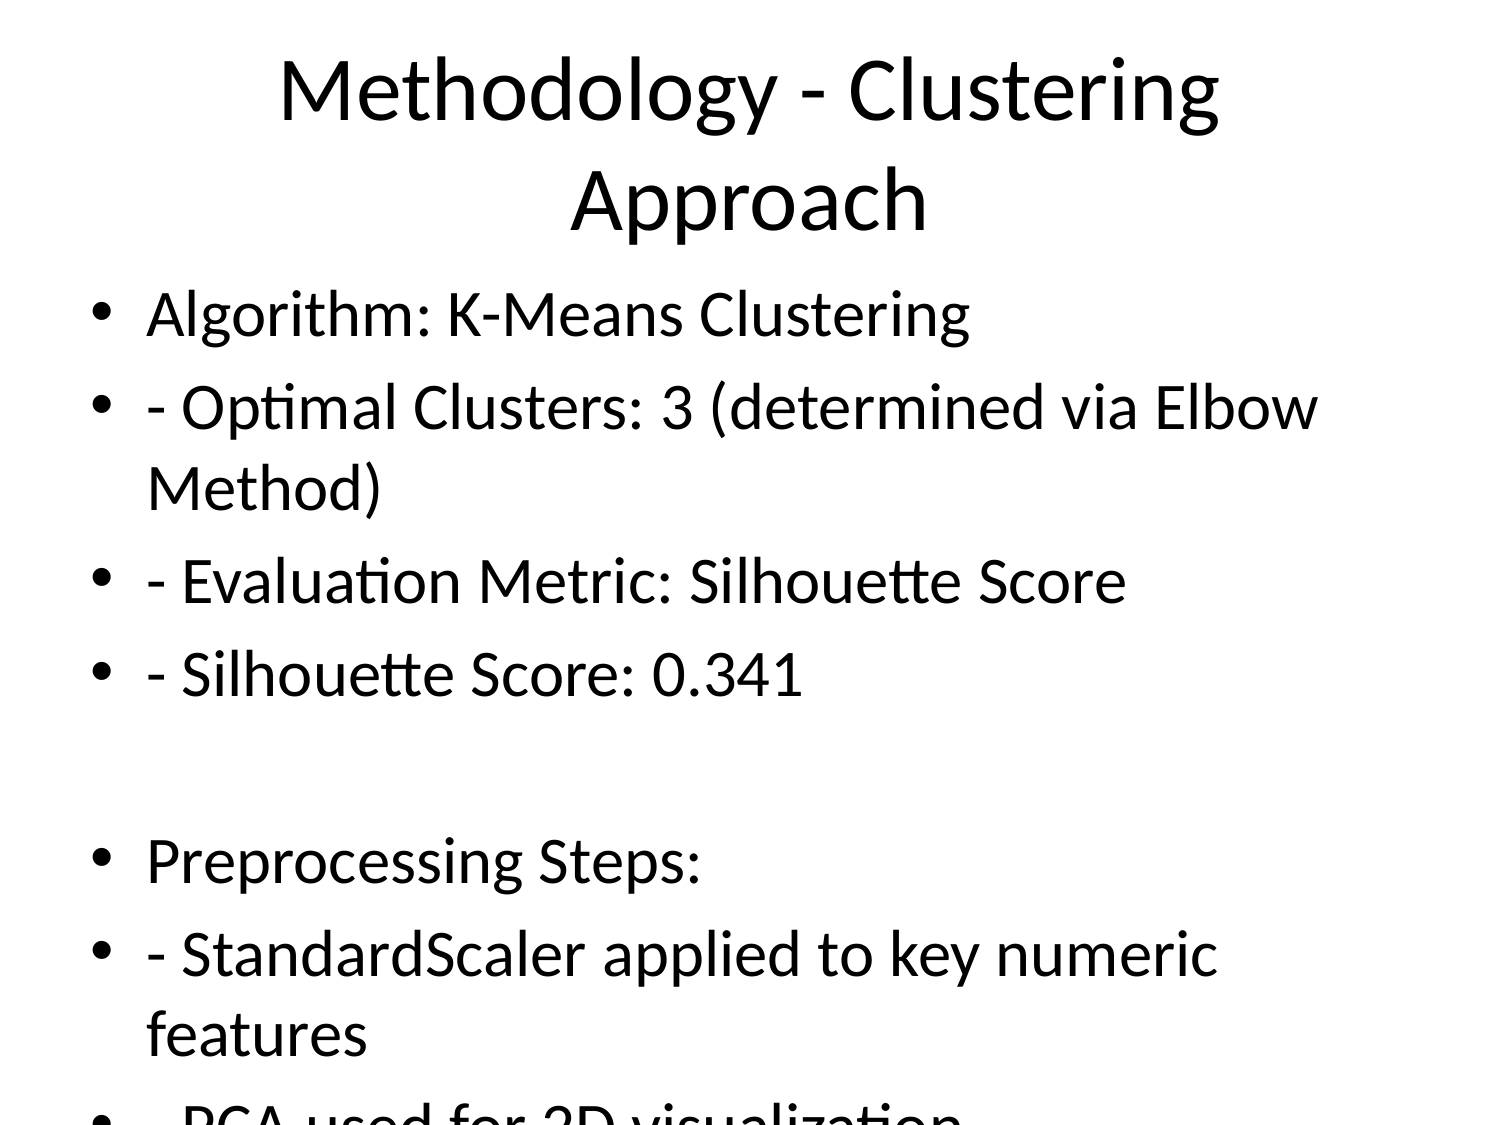

# Methodology - Clustering Approach
Algorithm: K-Means Clustering
- Optimal Clusters: 3 (determined via Elbow Method)
- Evaluation Metric: Silhouette Score
- Silhouette Score: 0.341
Preprocessing Steps:
- StandardScaler applied to key numeric features
- PCA used for 2D visualization
- Features: Pain score (y), Sample size (N), Follow-up time, Standard error